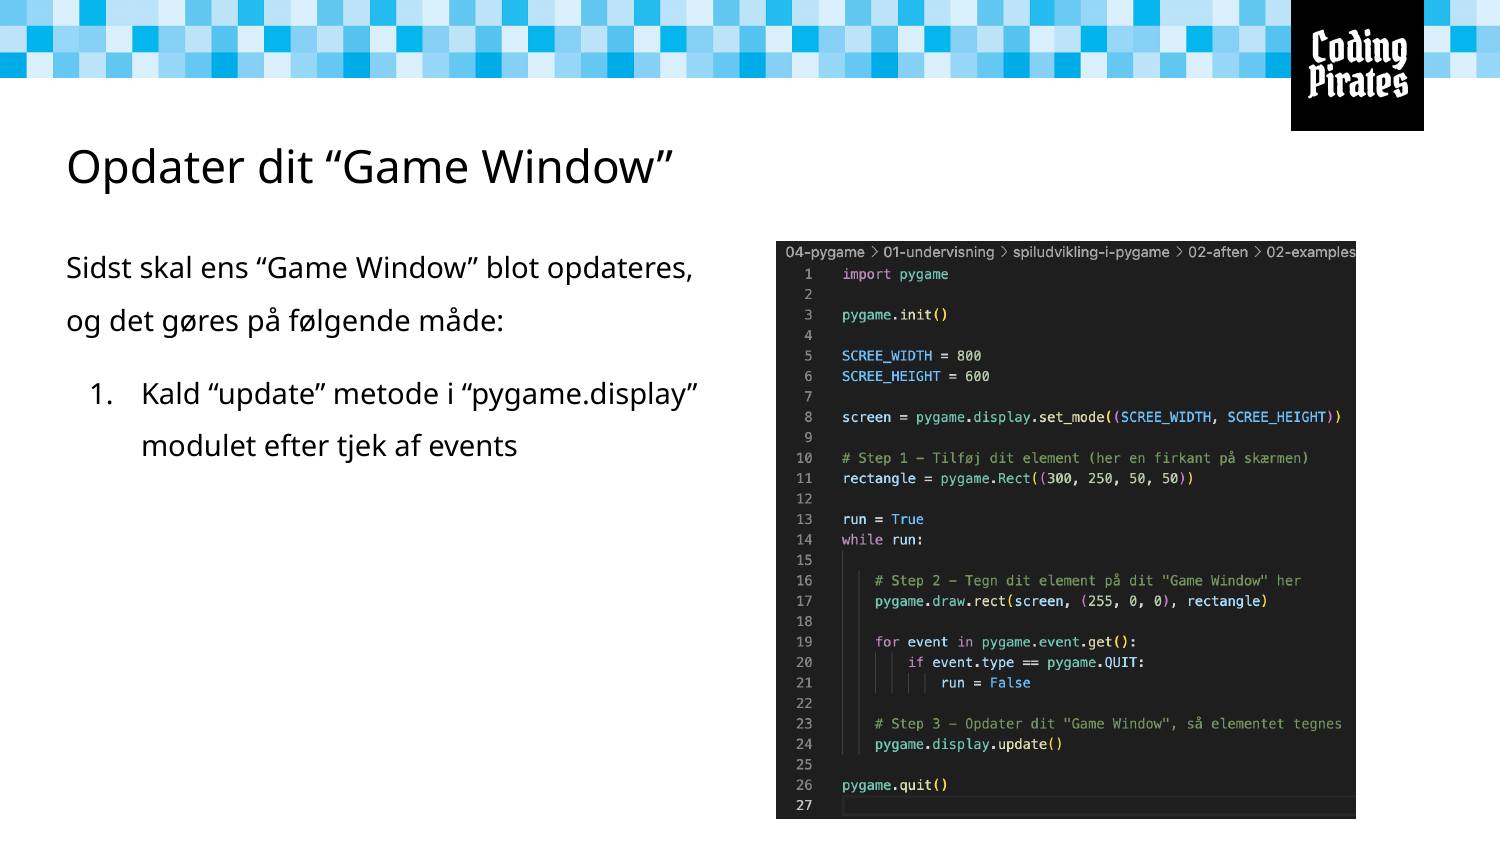

# Opdater dit “Game Window”
Sidst skal ens “Game Window” blot opdateres, og det gøres på følgende måde:
Kald “update” metode i “pygame.display” modulet efter tjek af events